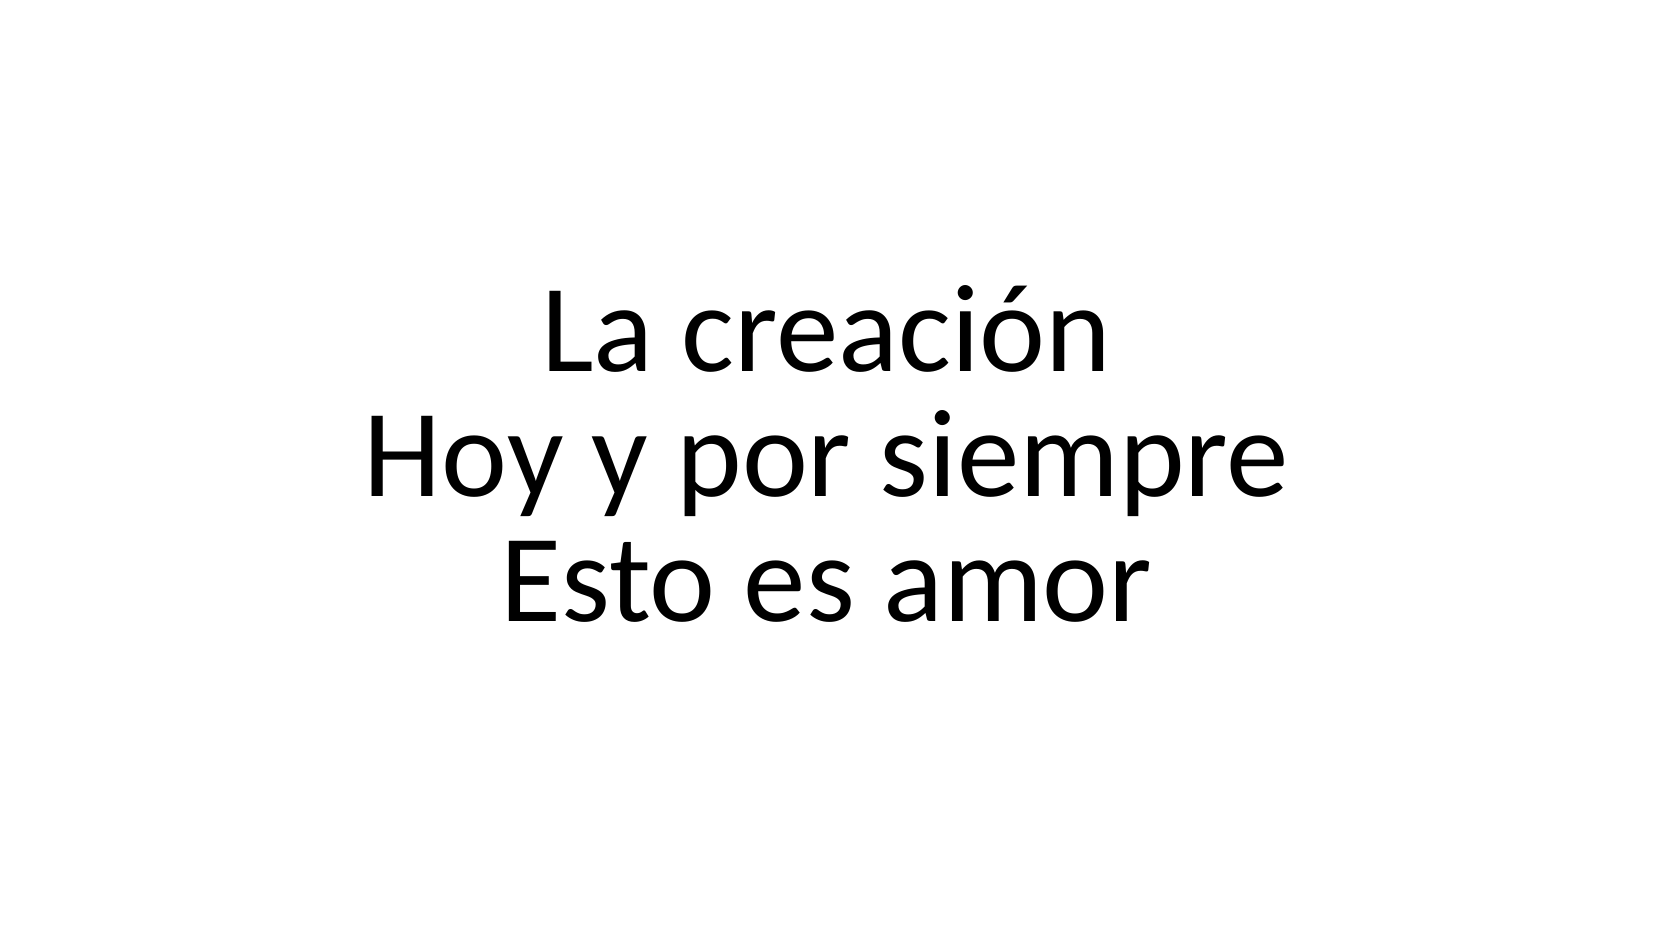

# La creación Hoy y por siempre Esto es amor